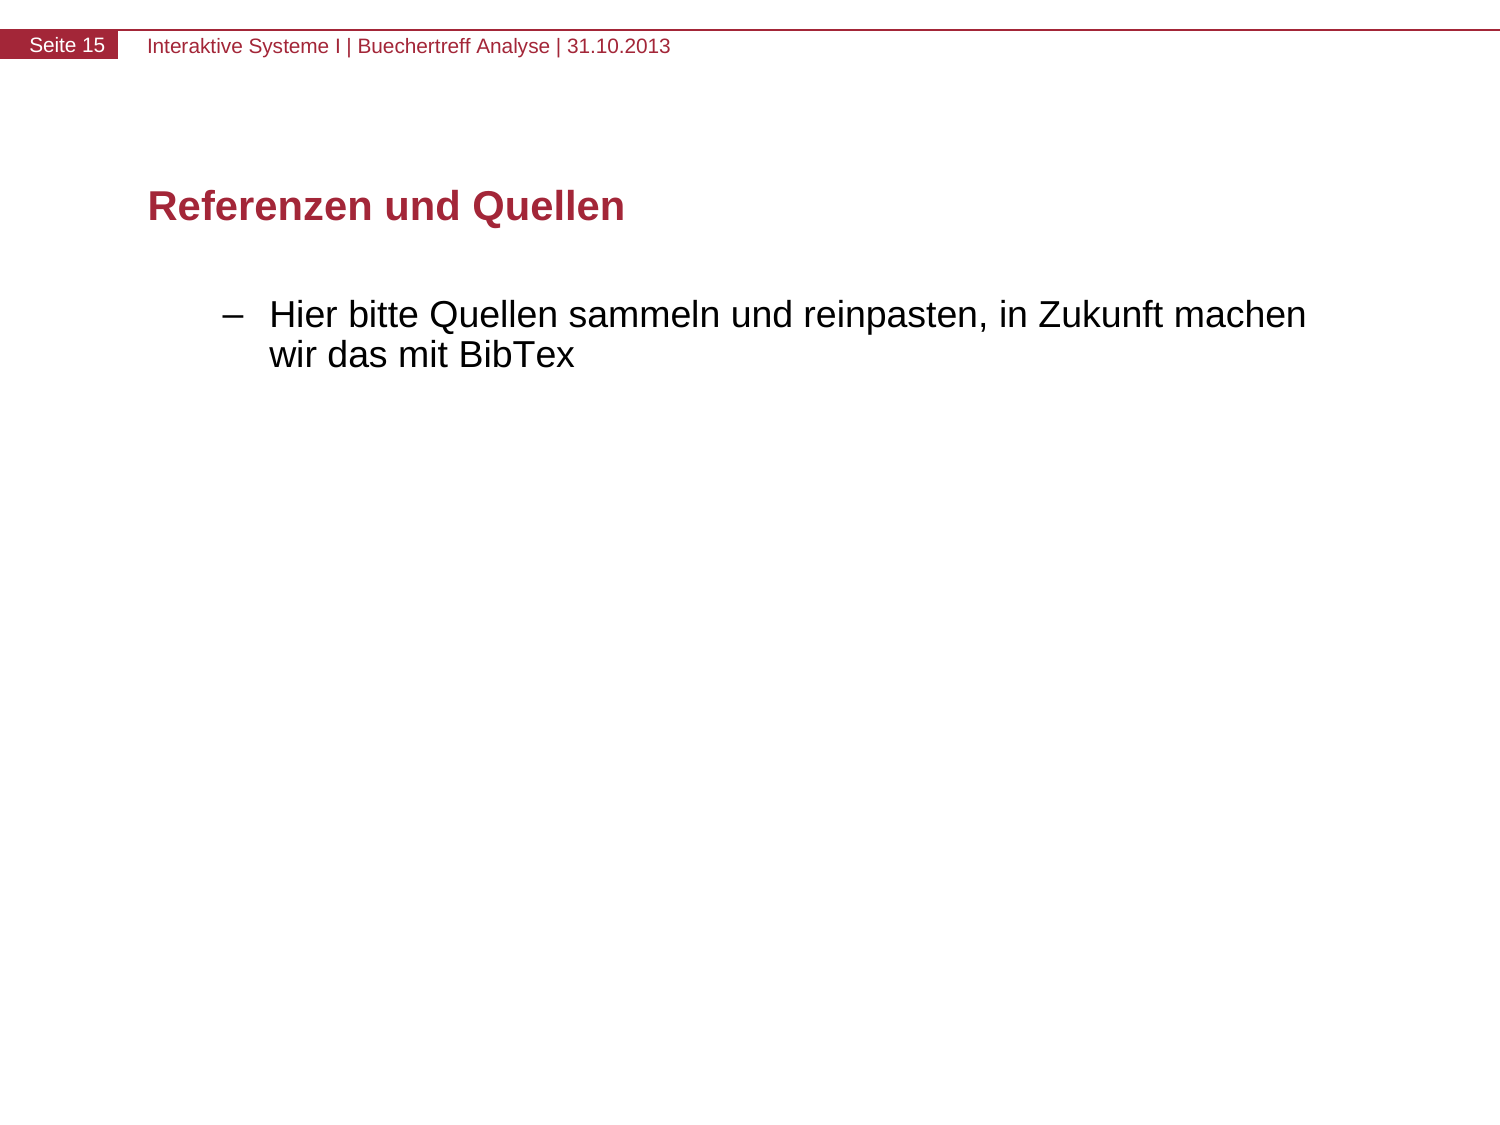

# Referenzen und Quellen
Hier bitte Quellen sammeln und reinpasten, in Zukunft machen wir das mit BibTex